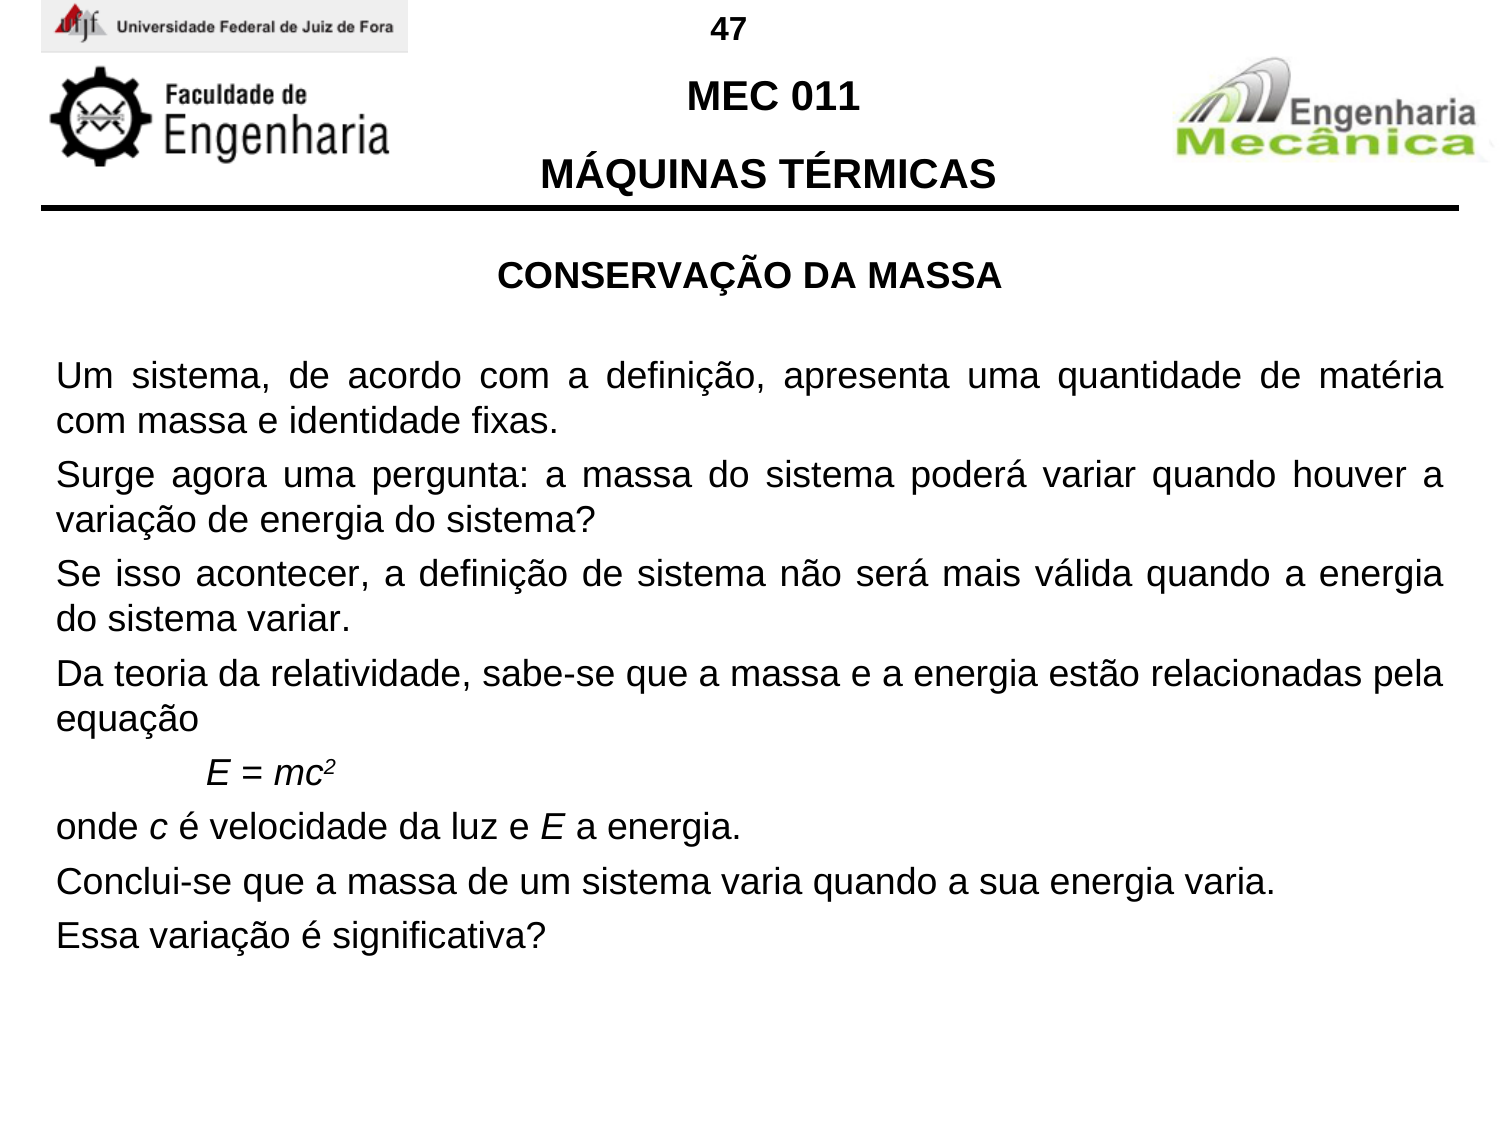

CONSERVAÇÃO DA MASSA
Um sistema, de acordo com a definição, apresenta uma quantidade de matéria com massa e identidade fixas.
Surge agora uma pergunta: a massa do sistema poderá variar quando houver a variação de energia do sistema?
Se isso acontecer, a definição de sistema não será mais válida quando a energia do sistema variar.
Da teoria da relatividade, sabe-se que a massa e a energia estão relacionadas pela equação
	E = mc2
onde c é velocidade da luz e E a energia.
Conclui-se que a massa de um sistema varia quando a sua energia varia.
Essa variação é significativa?